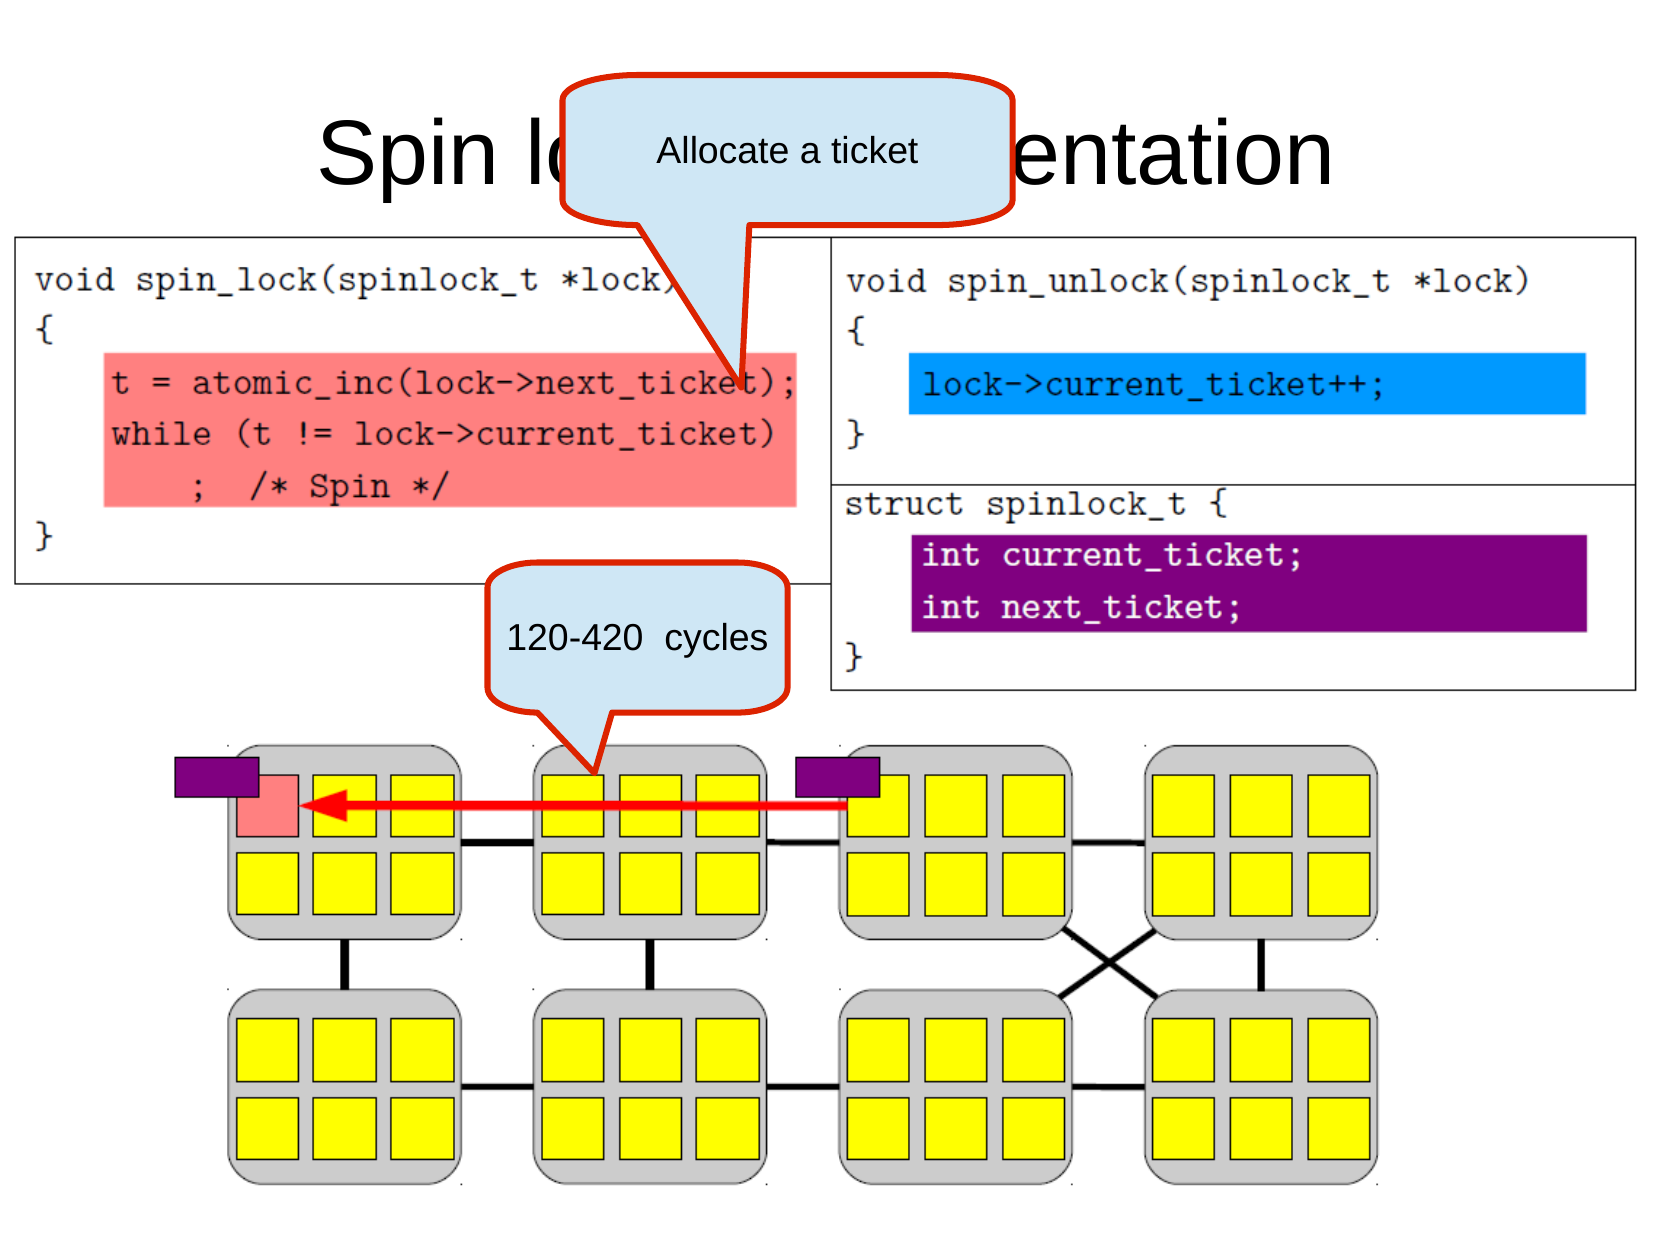

# Spin lock implementation
Allocate a ticket
120-420 cycles